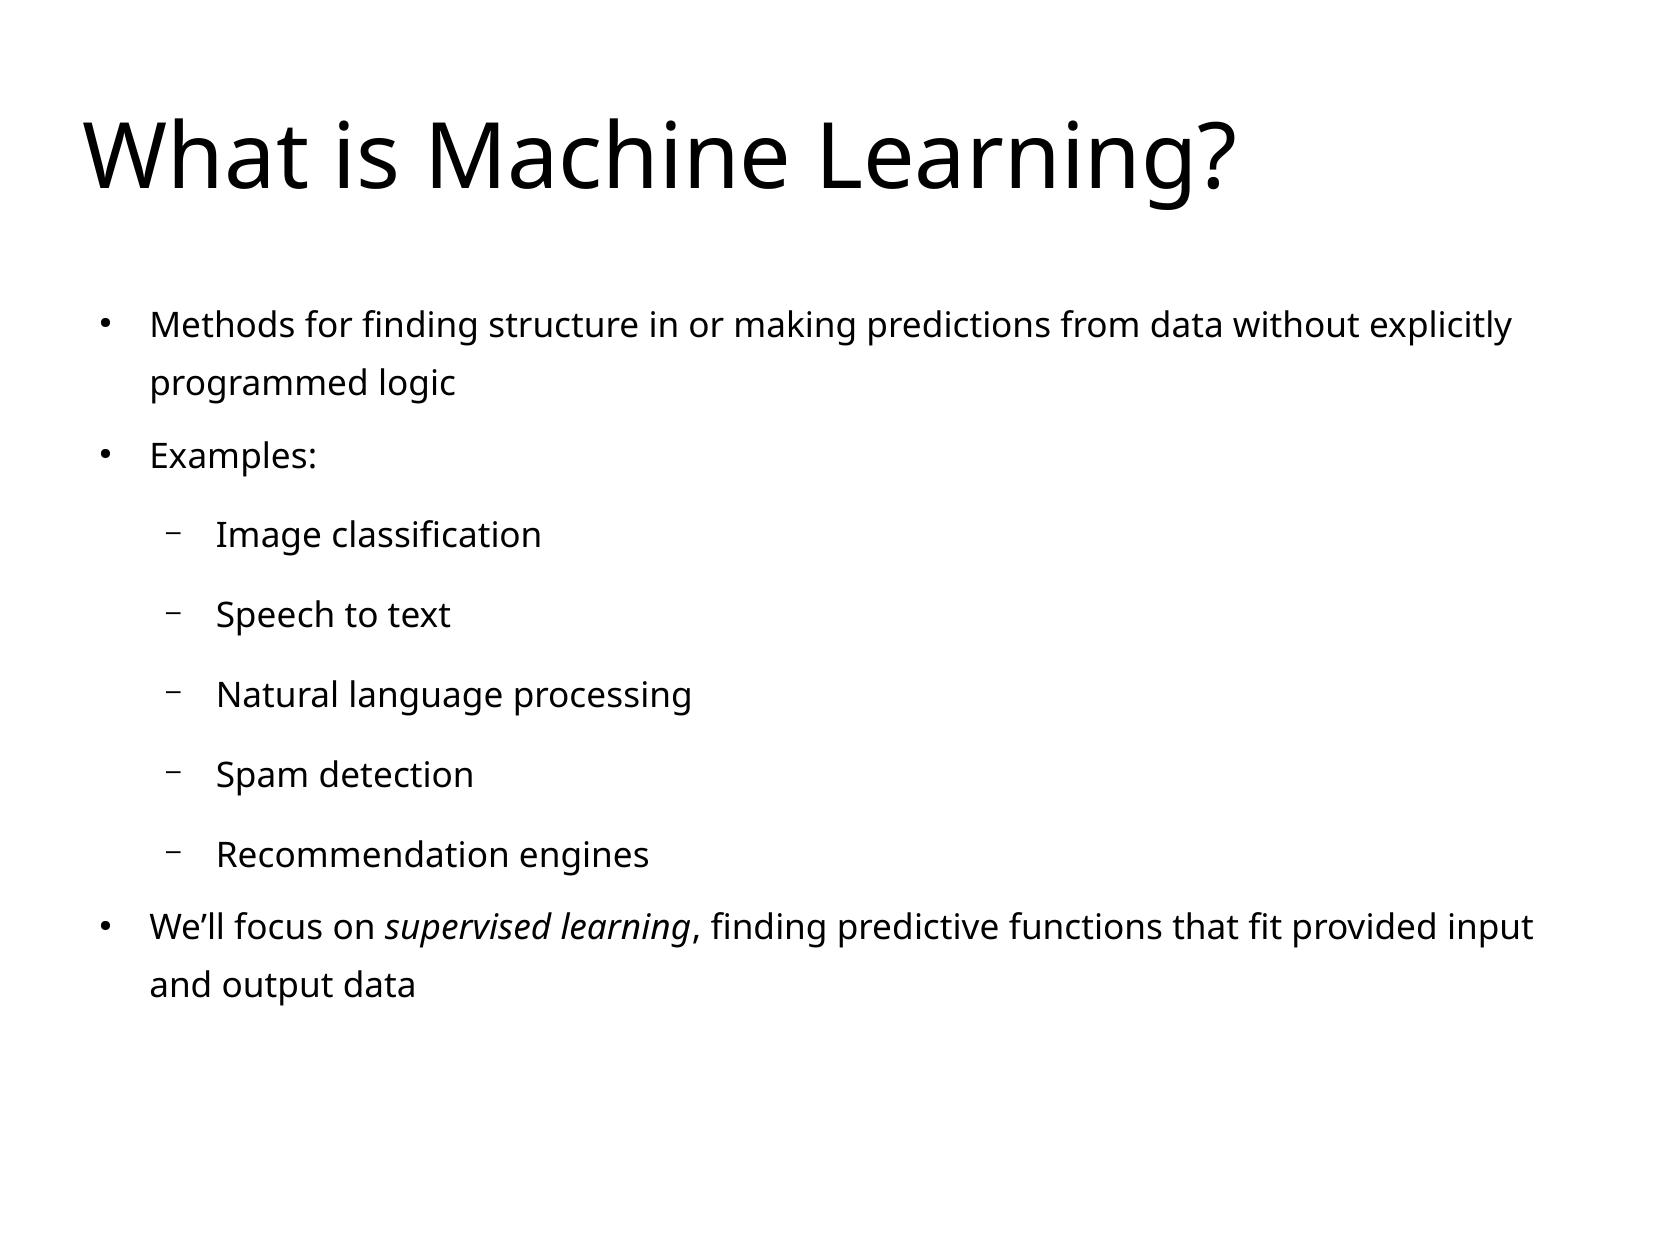

# What is Machine Learning?
Methods for finding structure in or making predictions from data without explicitly programmed logic
Examples:
Image classification
Speech to text
Natural language processing
Spam detection
Recommendation engines
We’ll focus on supervised learning, finding predictive functions that fit provided input and output data